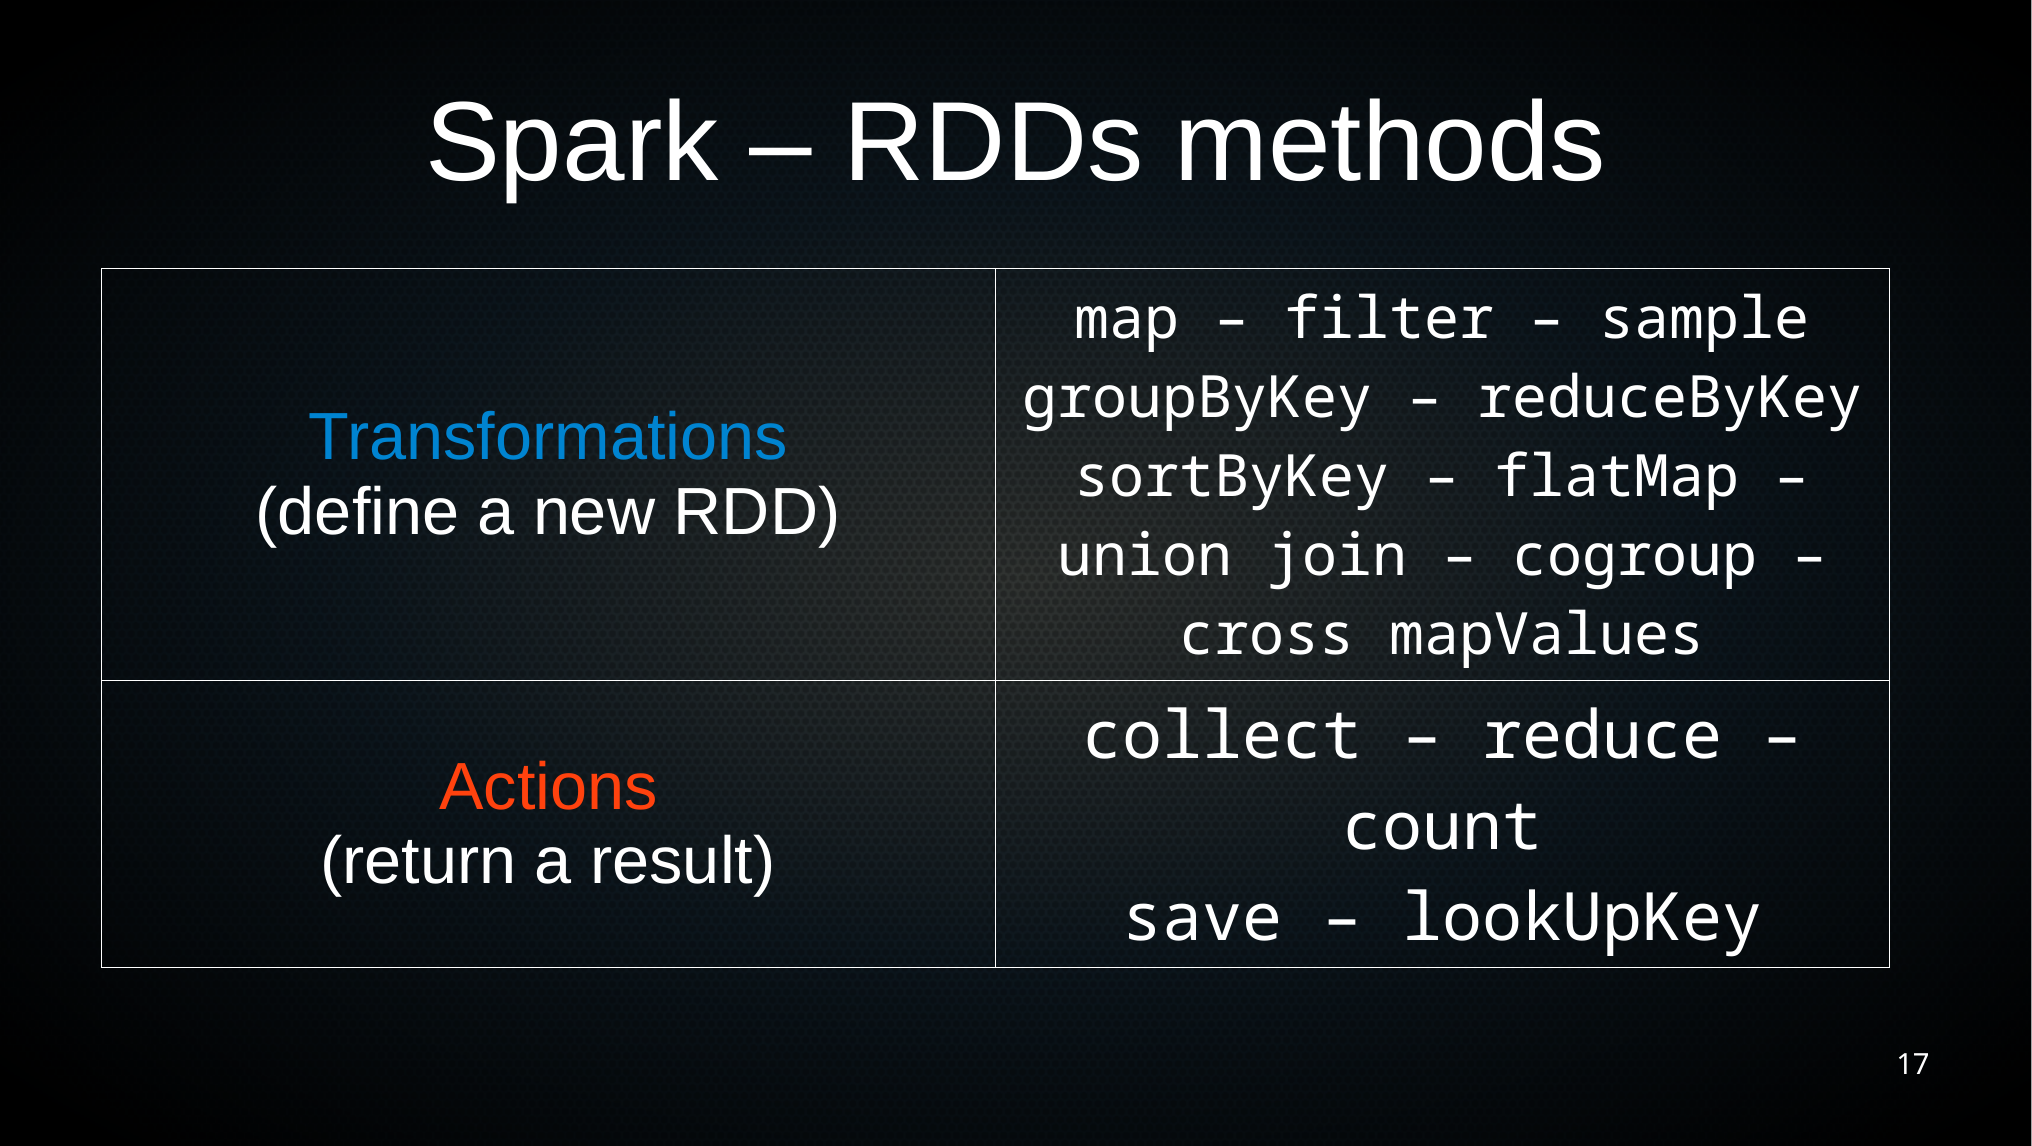

# Spark – RDDs methods
| Transformations (define a new RDD) | map – filter – sample groupByKey – reduceByKey sortByKey – flatMap – union join – cogroup – cross mapValues |
| --- | --- |
| Actions (return a result) | collect – reduce – count save – lookUpKey |
17